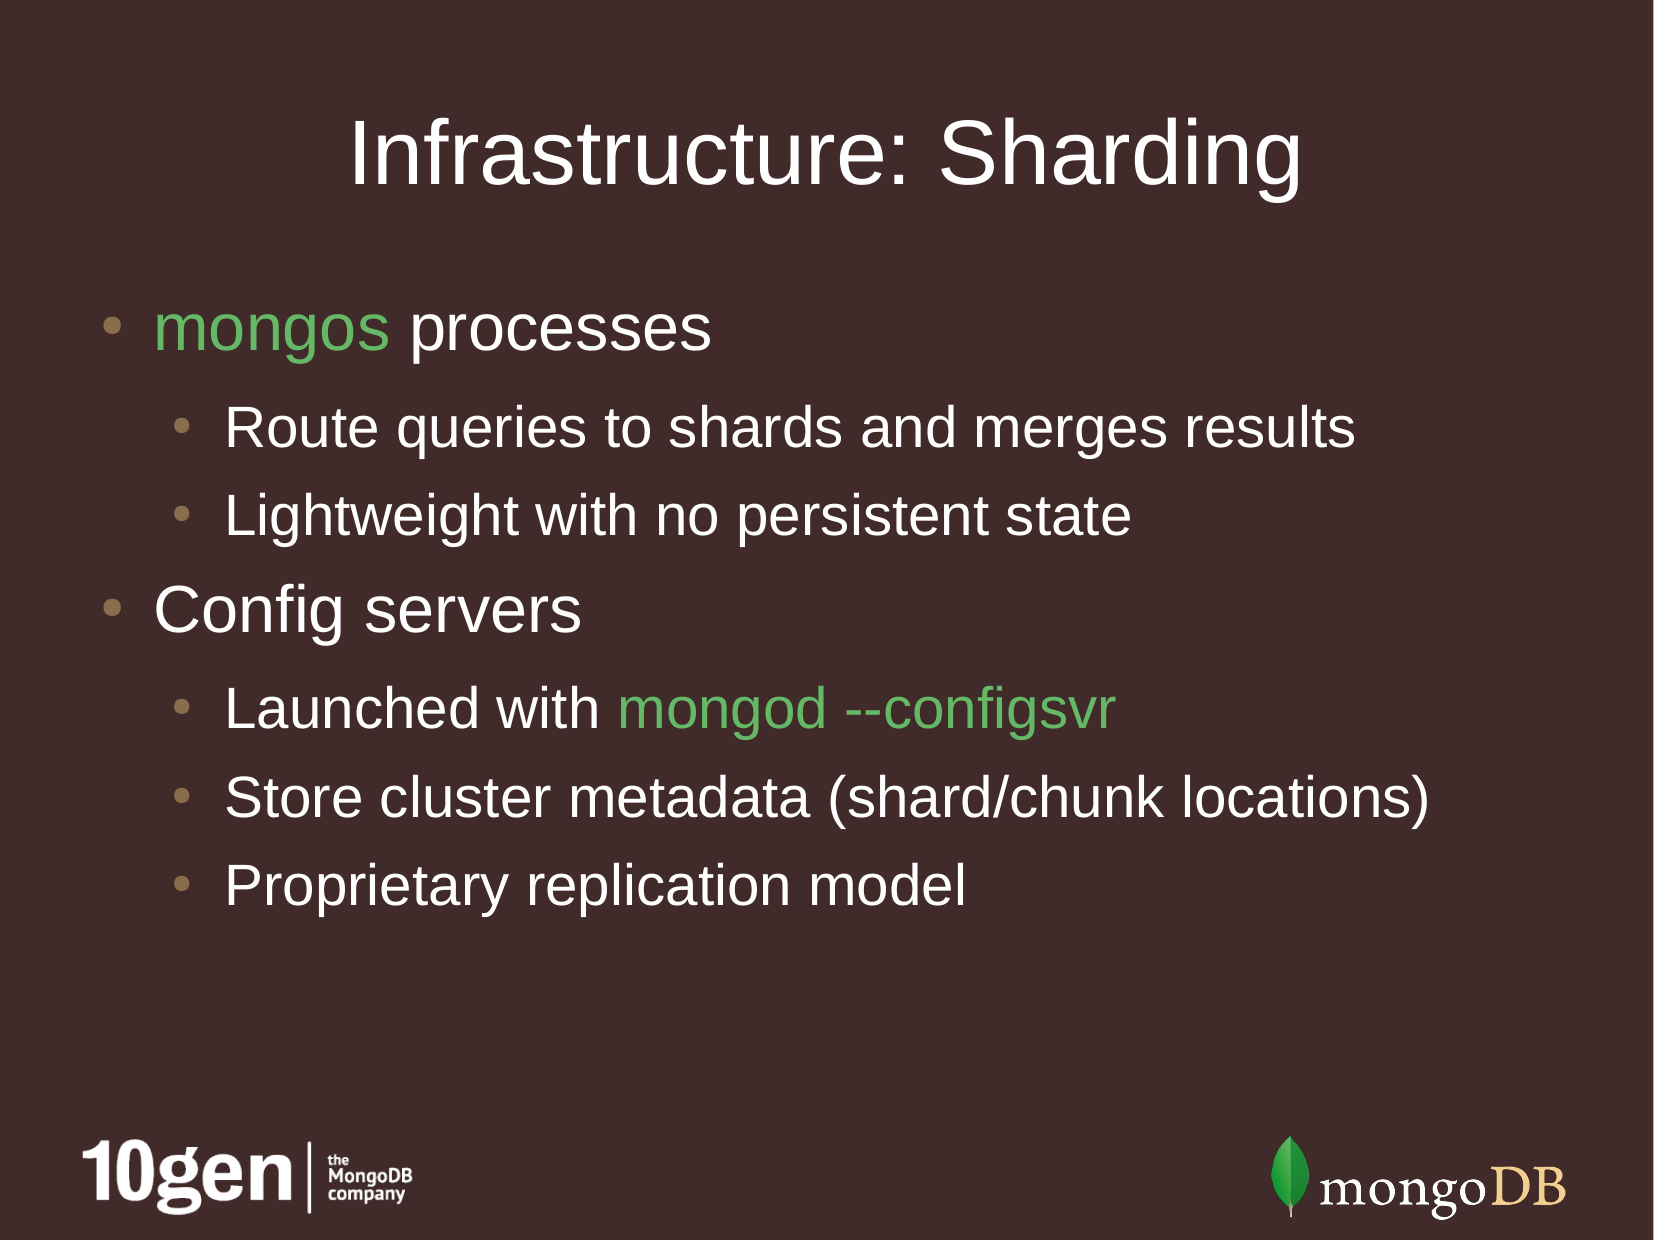

# Infrastructure: Sharding
mongos processes
Route queries to shards and merges results
Lightweight with no persistent state
Config servers
Launched with mongod --configsvr
Store cluster metadata (shard/chunk locations)
Proprietary replication model